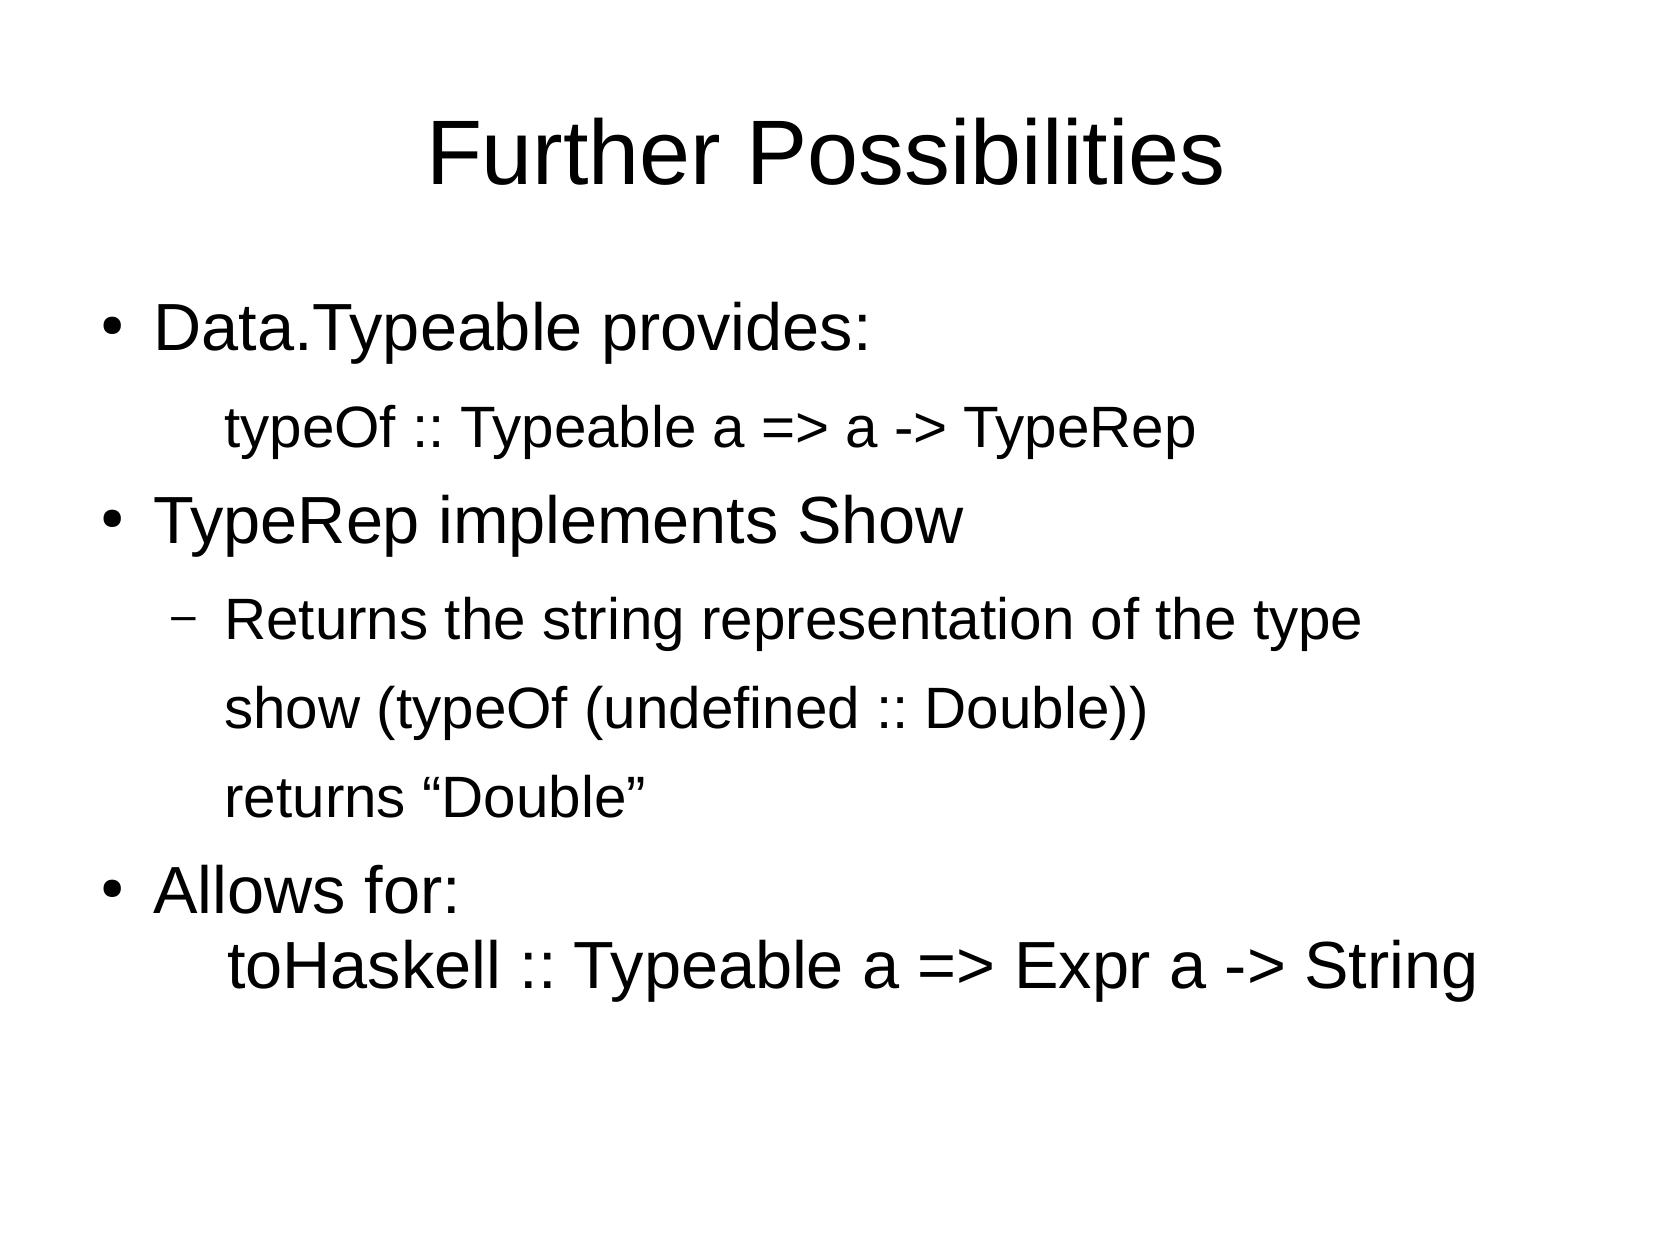

# Further Possibilities
Data.Typeable provides:
typeOf :: Typeable a => a -> TypeRep
TypeRep implements Show
Returns the string representation of the type
show (typeOf (undefined :: Double))
returns “Double”
Allows for:
 toHaskell :: Typeable a => Expr a -> String